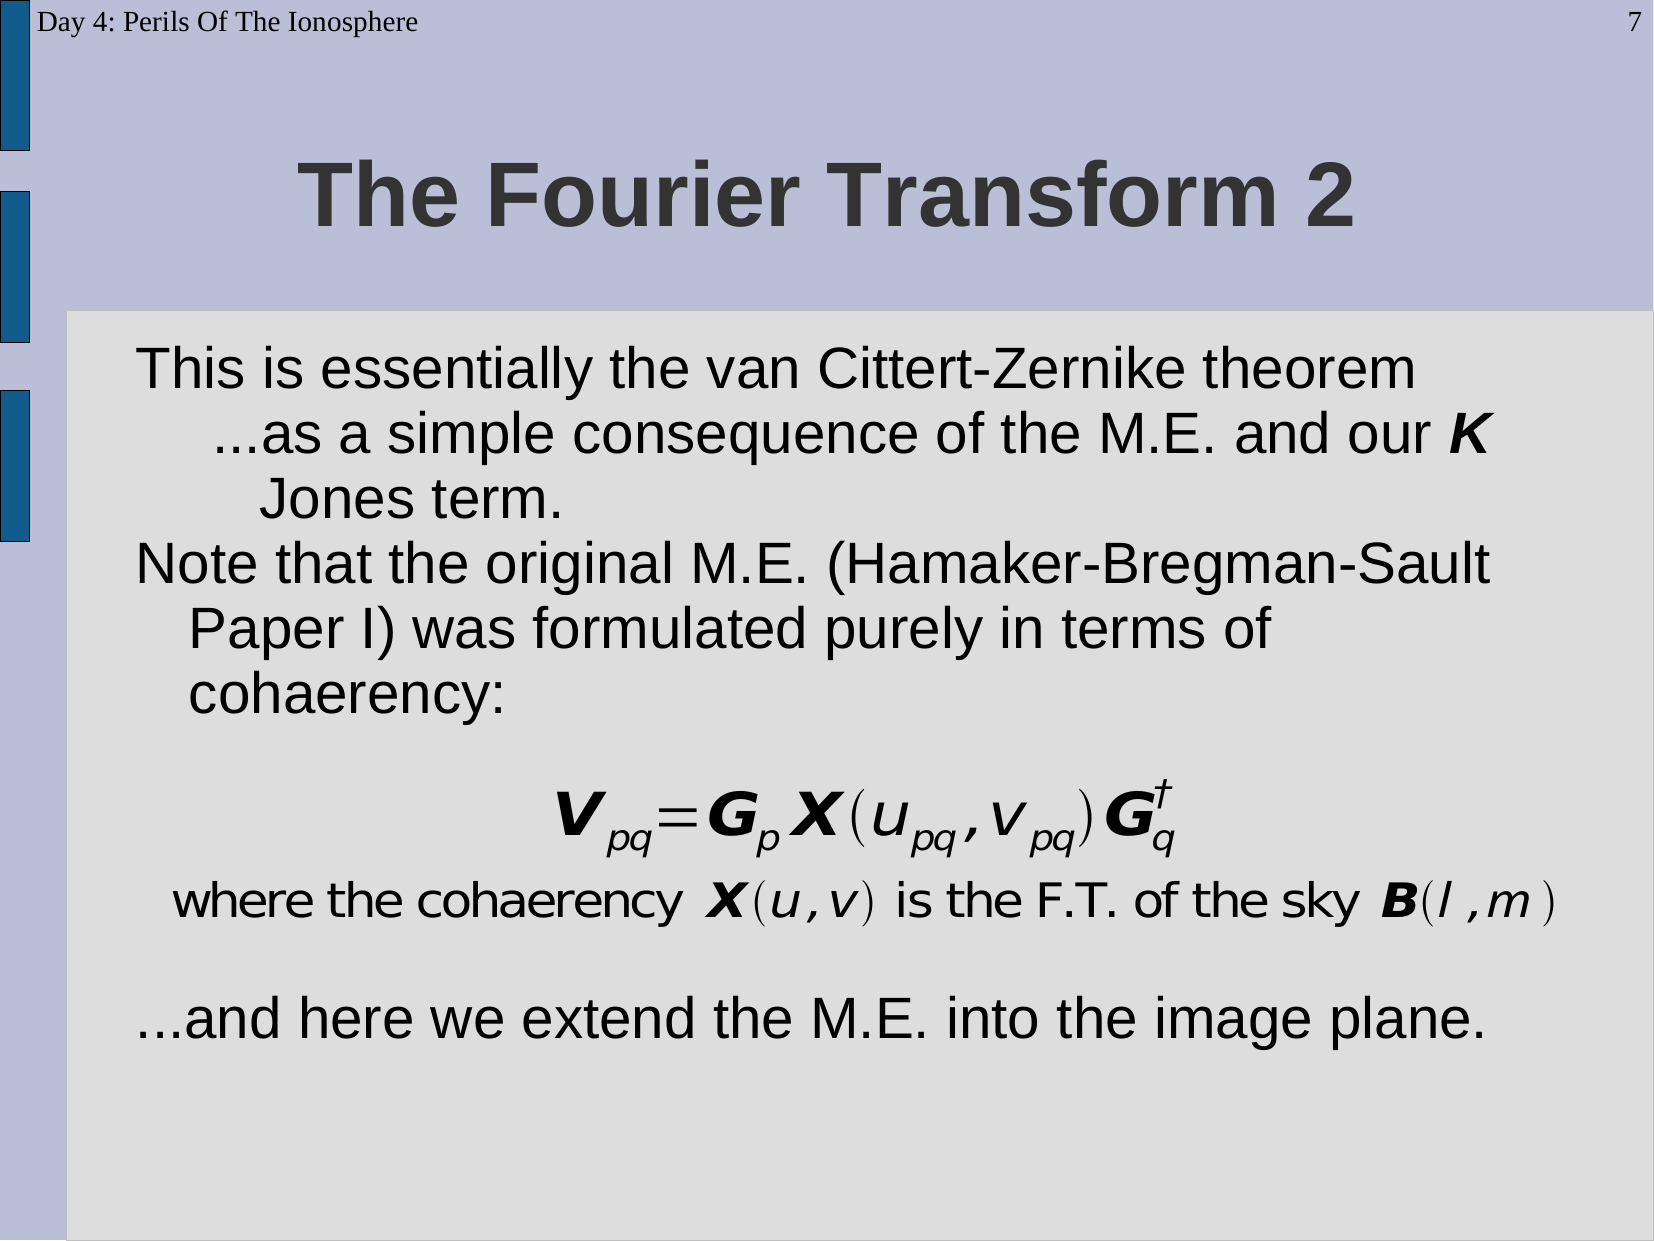

Day 4: Perils Of The Ionosphere
7
# The Fourier Transform 2
This is essentially the van Cittert-Zernike theorem
...as a simple consequence of the M.E. and our K Jones term.
Note that the original M.E. (Hamaker-Bregman-Sault Paper I) was formulated purely in terms of cohaerency:
...and here we extend the M.E. into the image plane.